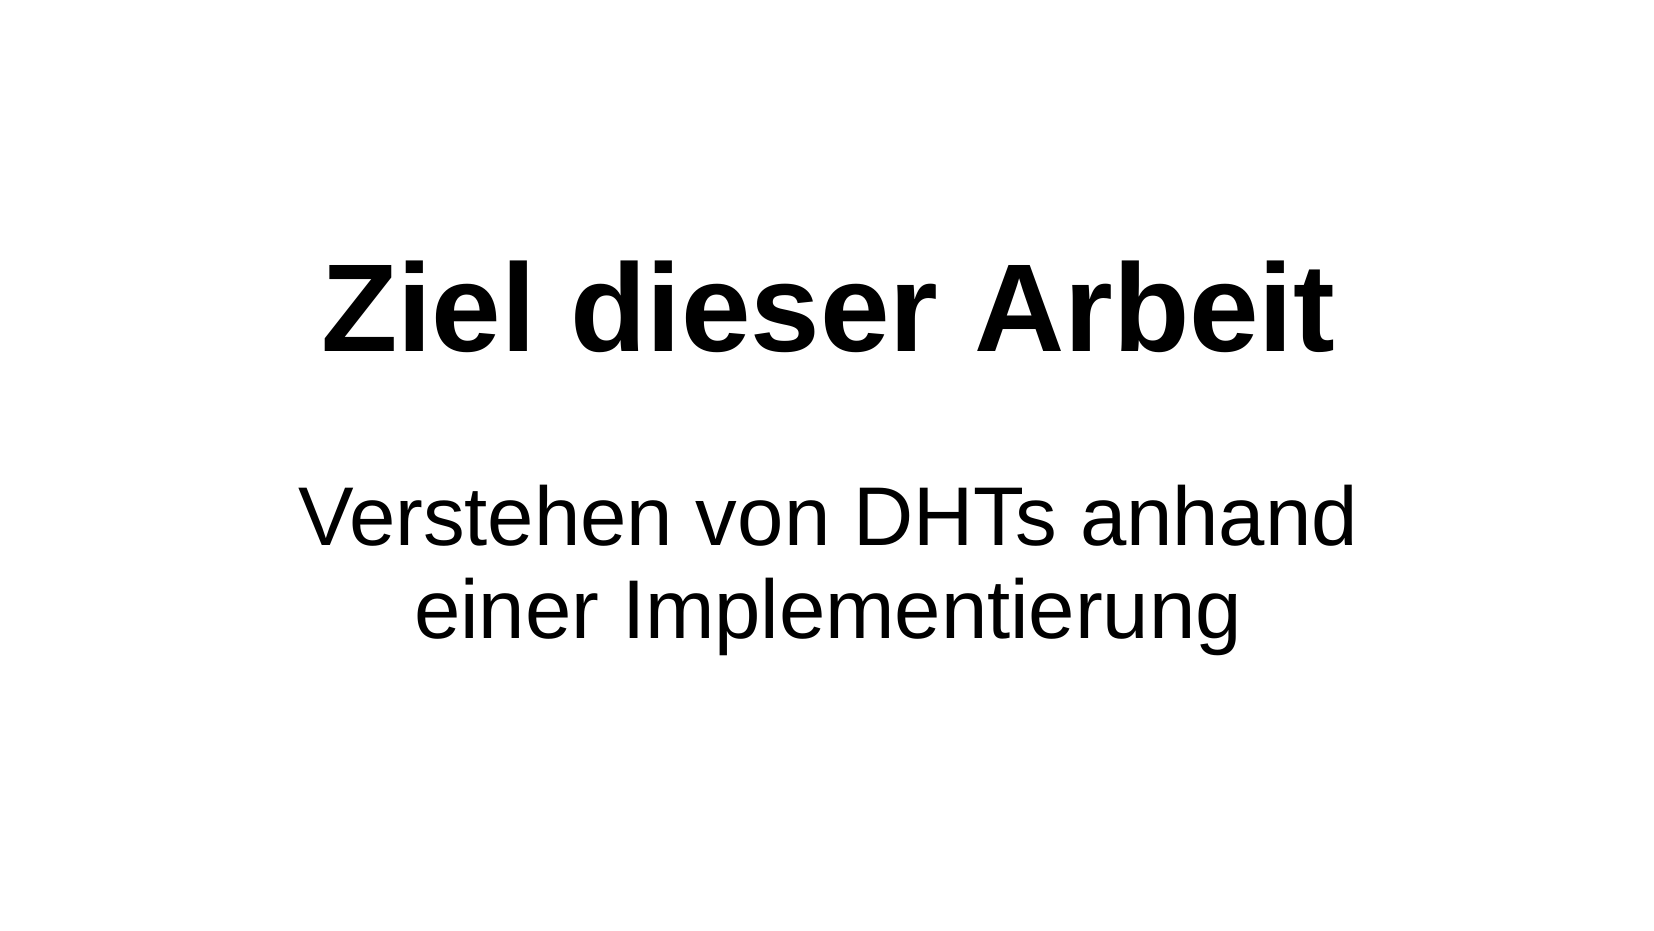

Ziel dieser Arbeit
Verstehen von DHTs anhand einer Implementierung